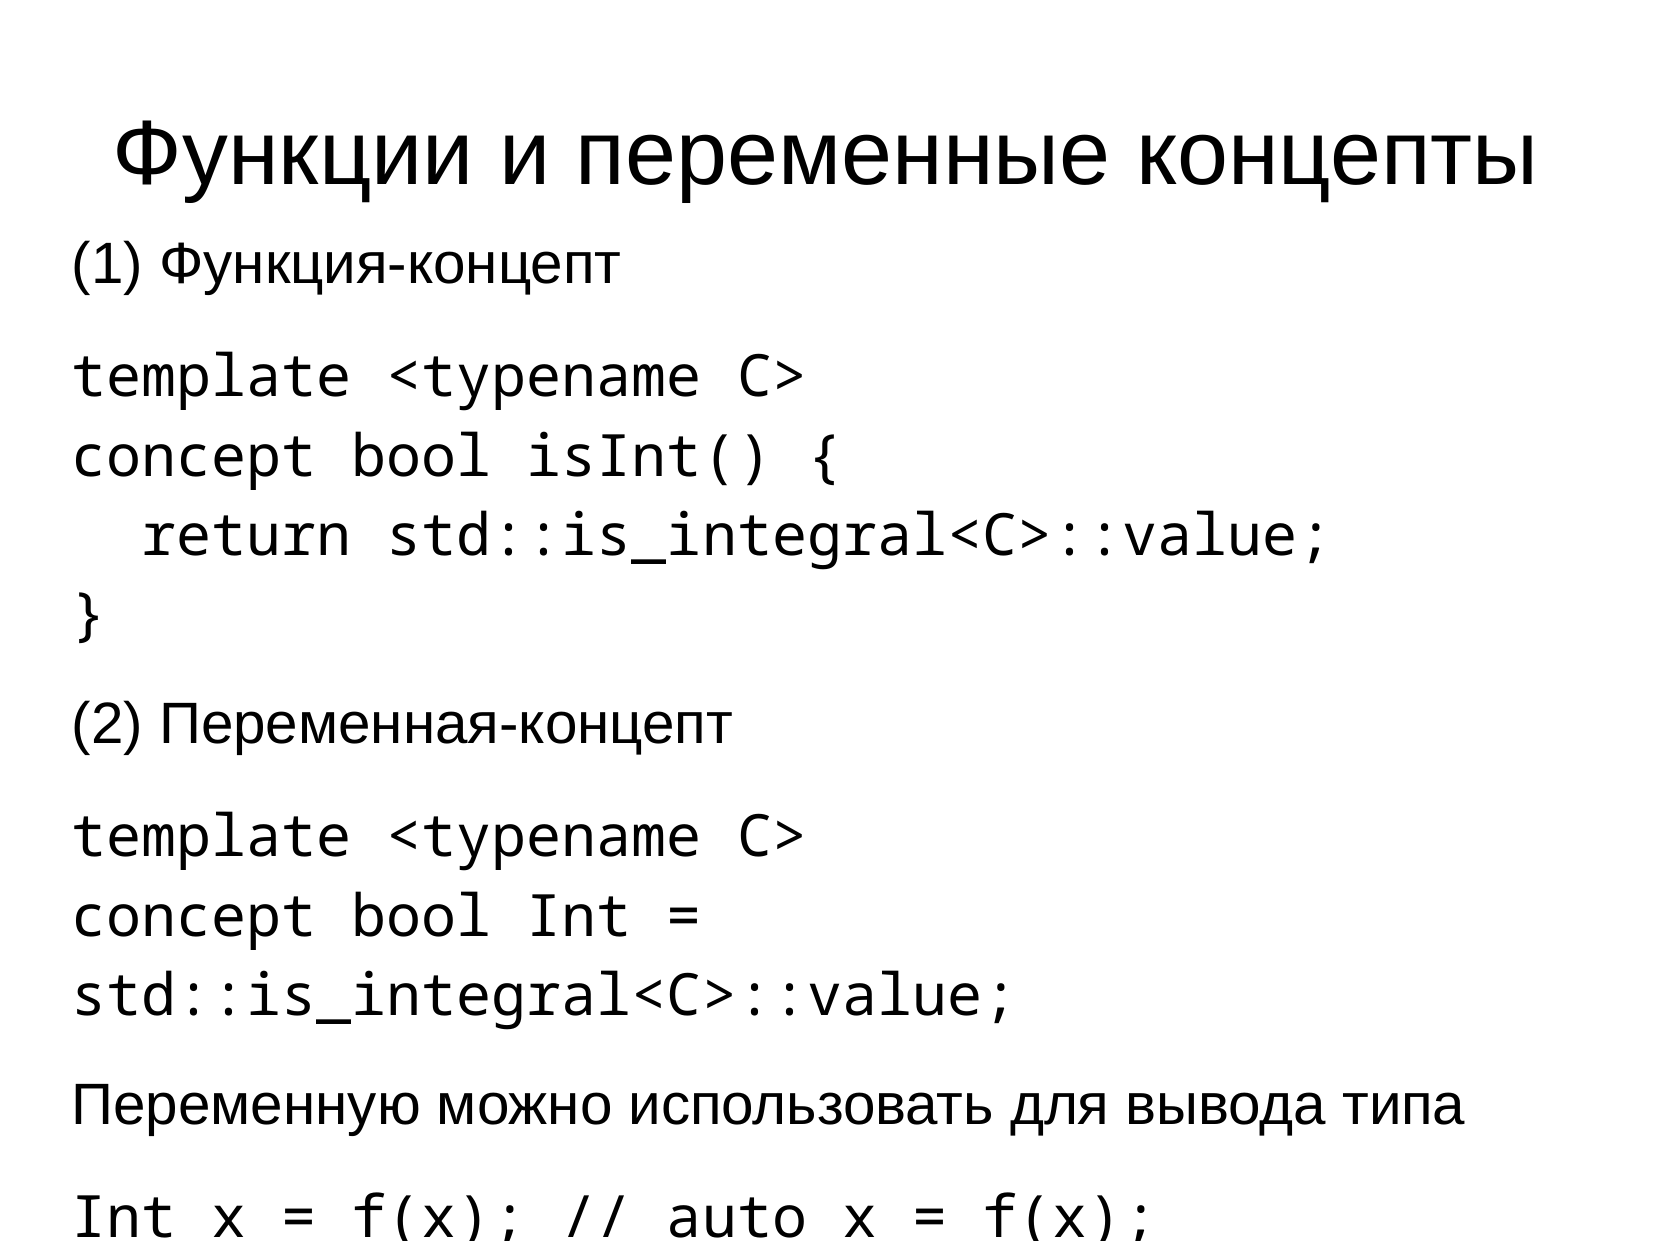

# Функции и переменные концепты
(1) Функция-концепт
template <typename C>
concept bool isInt() {
 return std::is_integral<C>::value;
}
(2) Переменная-концепт
template <typename C>
concept bool Int = std::is_integral<C>::value;
Переменную можно использовать для вывода типа
Int x = f(x); // auto x = f(x);